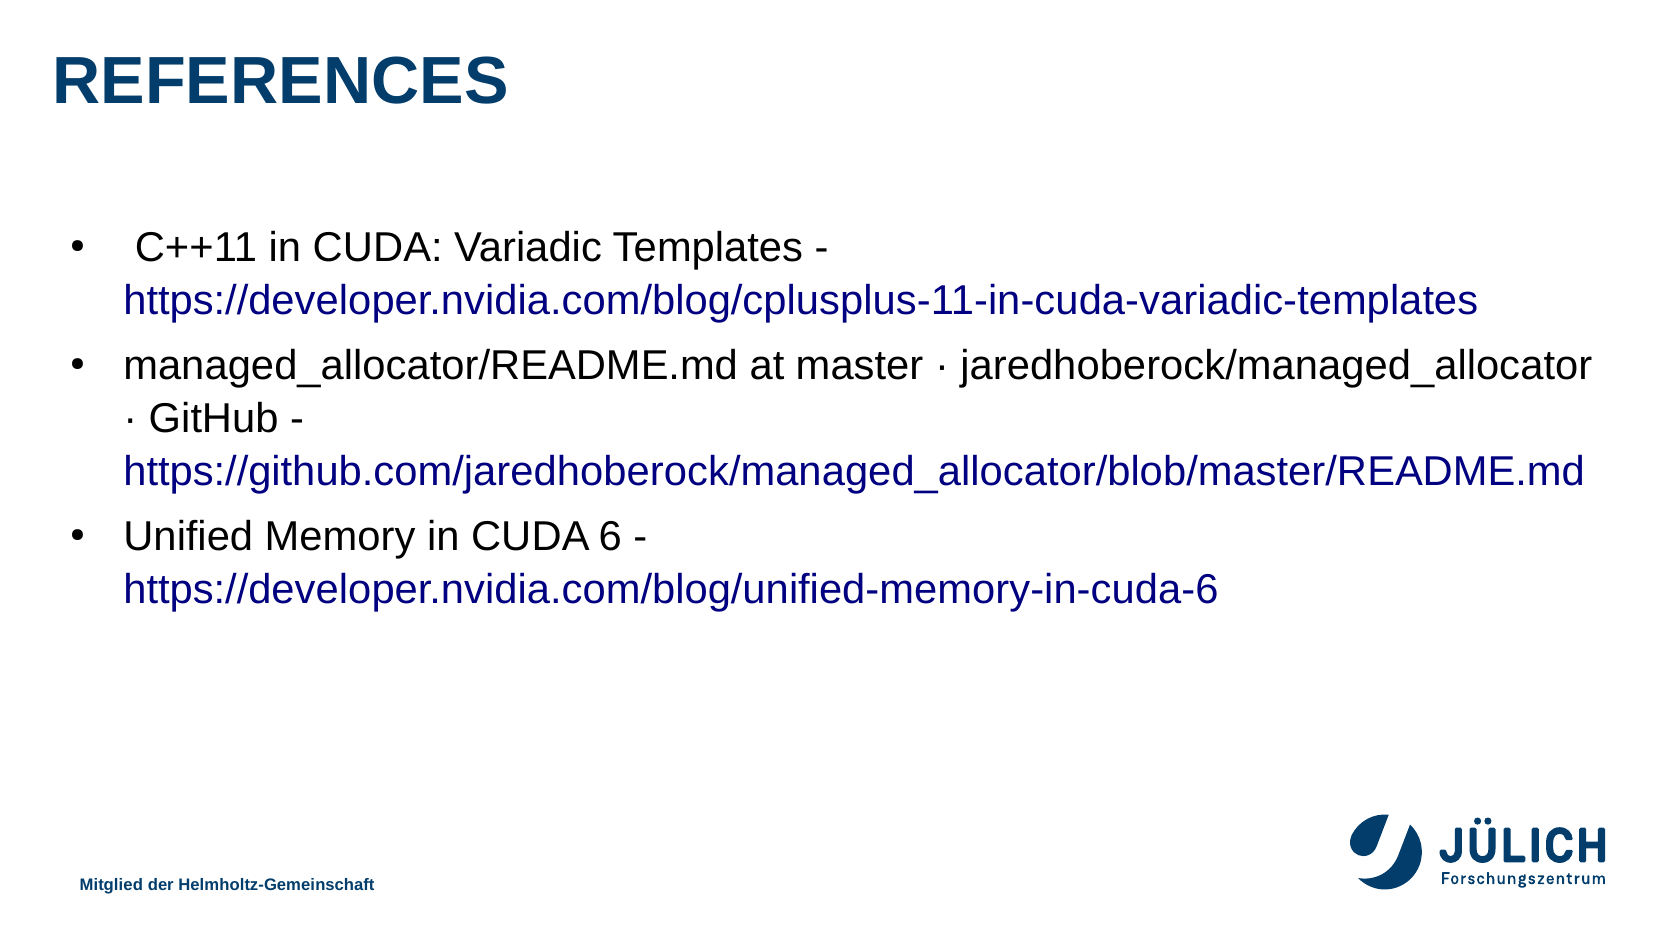

# References
 C++11 in CUDA: Variadic Templates - https://developer.nvidia.com/blog/cplusplus-11-in-cuda-variadic-templates
managed_allocator/README.md at master · jaredhoberock/managed_allocator · GitHub - https://github.com/jaredhoberock/managed_allocator/blob/master/README.md
Unified Memory in CUDA 6 - https://developer.nvidia.com/blog/unified-memory-in-cuda-6